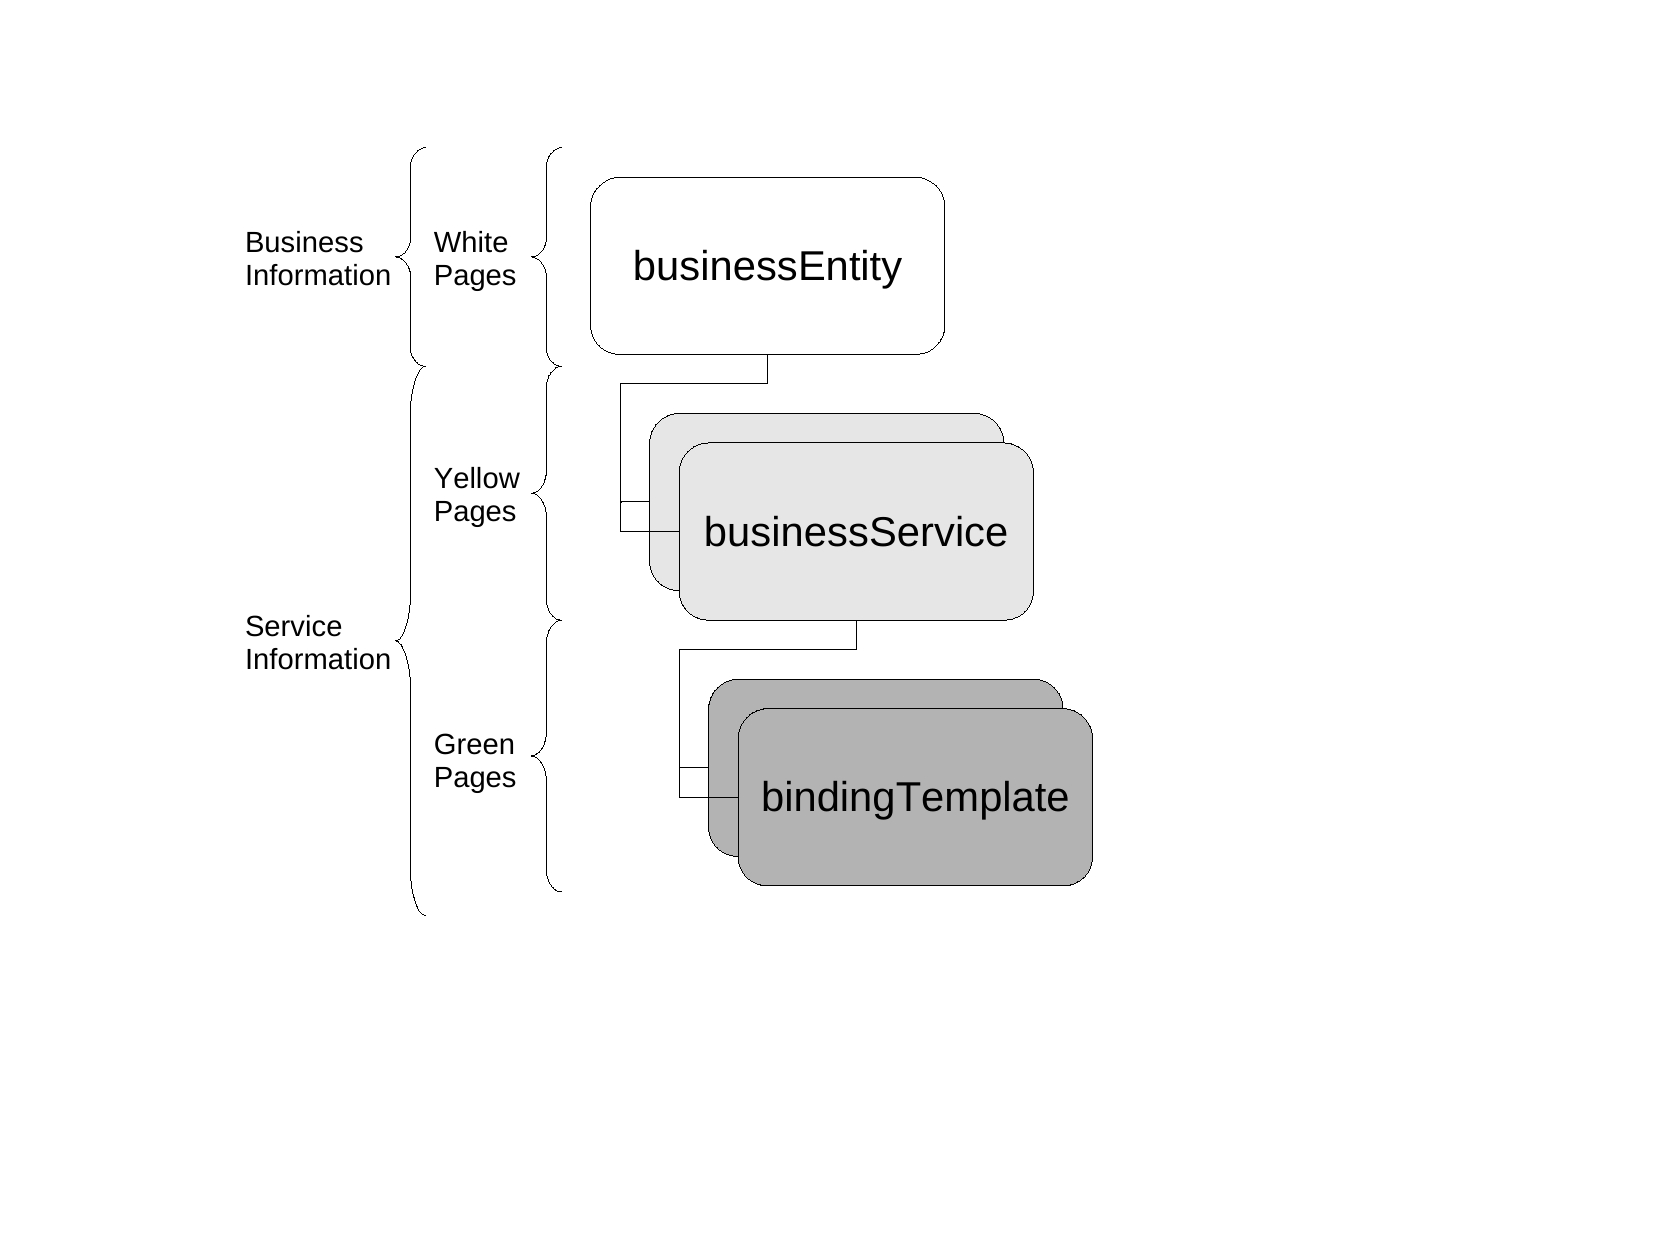

businessEntity
White Pages
Business Information
businessService
Yellow Pages
Service Information
bindingTemplate
Green Pages